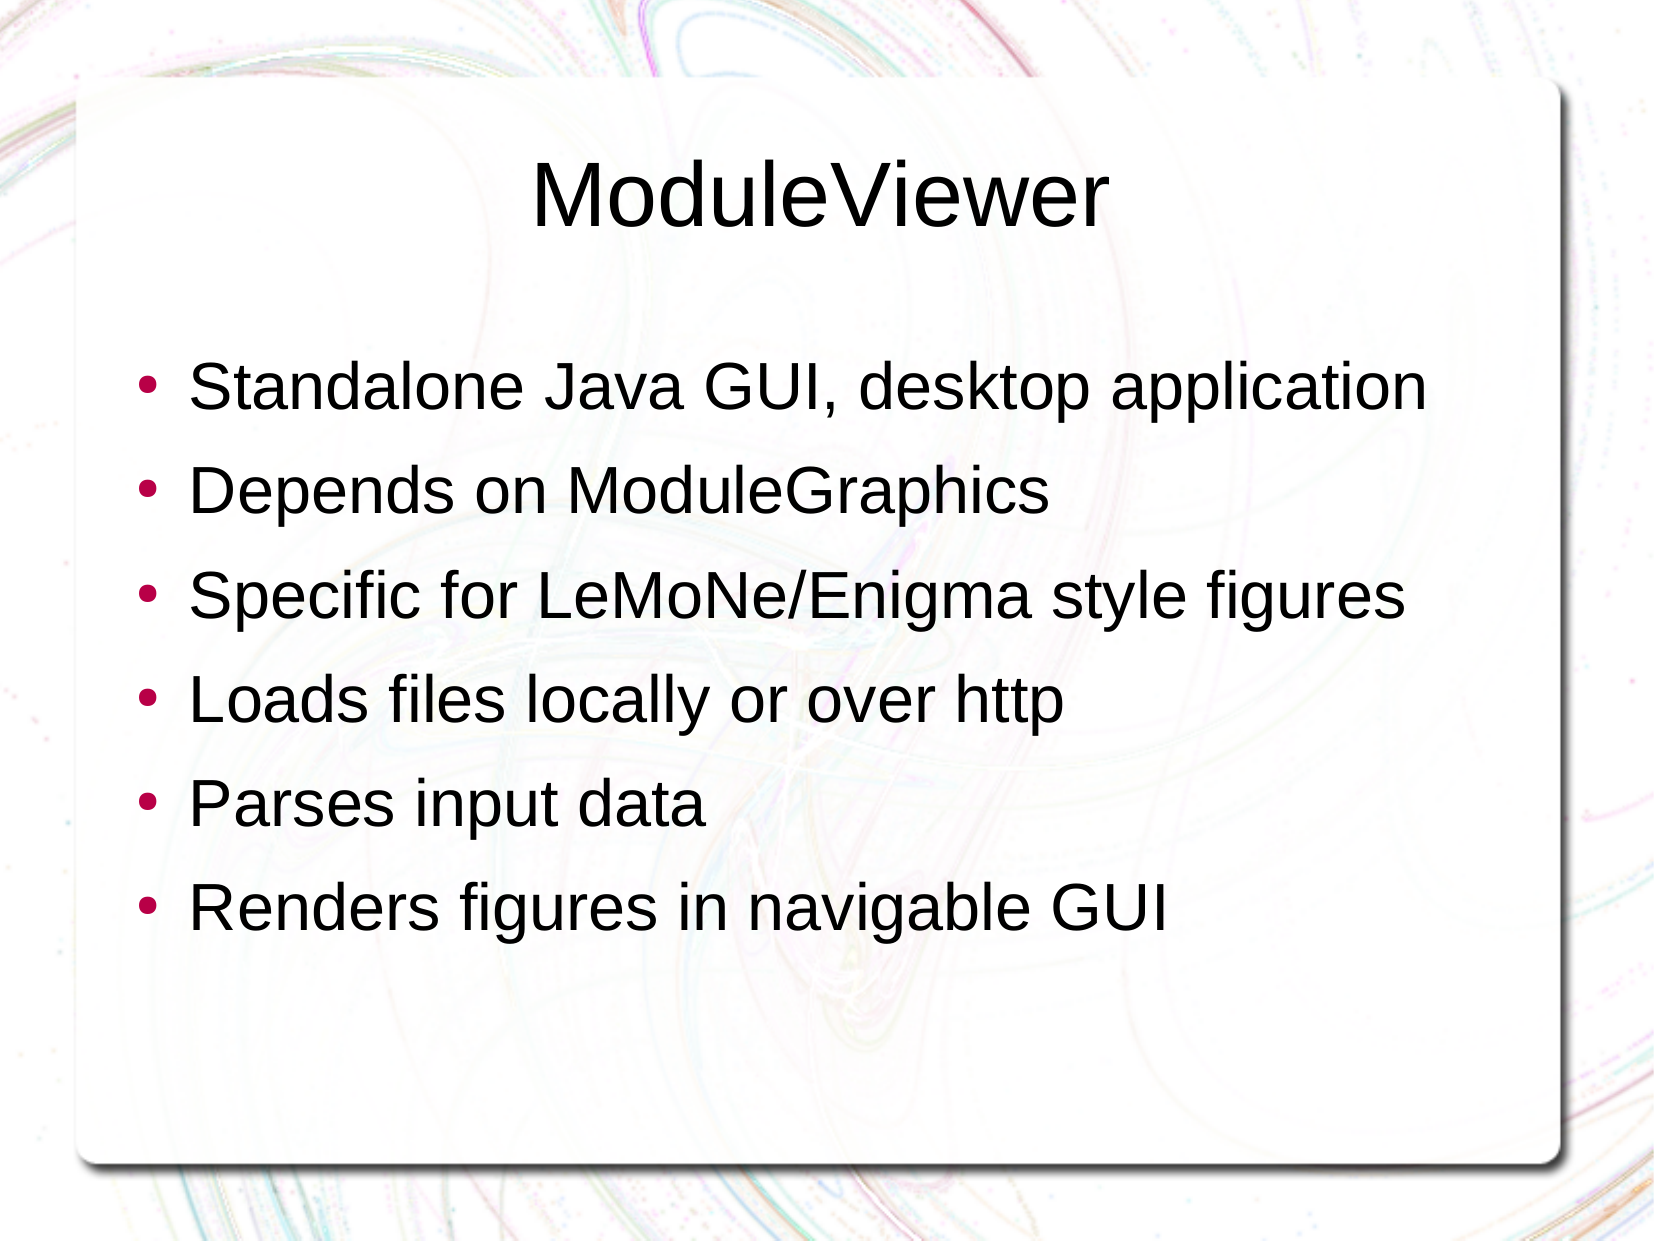

# ModuleViewer
Standalone Java GUI, desktop application
Depends on ModuleGraphics
Specific for LeMoNe/Enigma style figures
Loads files locally or over http
Parses input data
Renders figures in navigable GUI